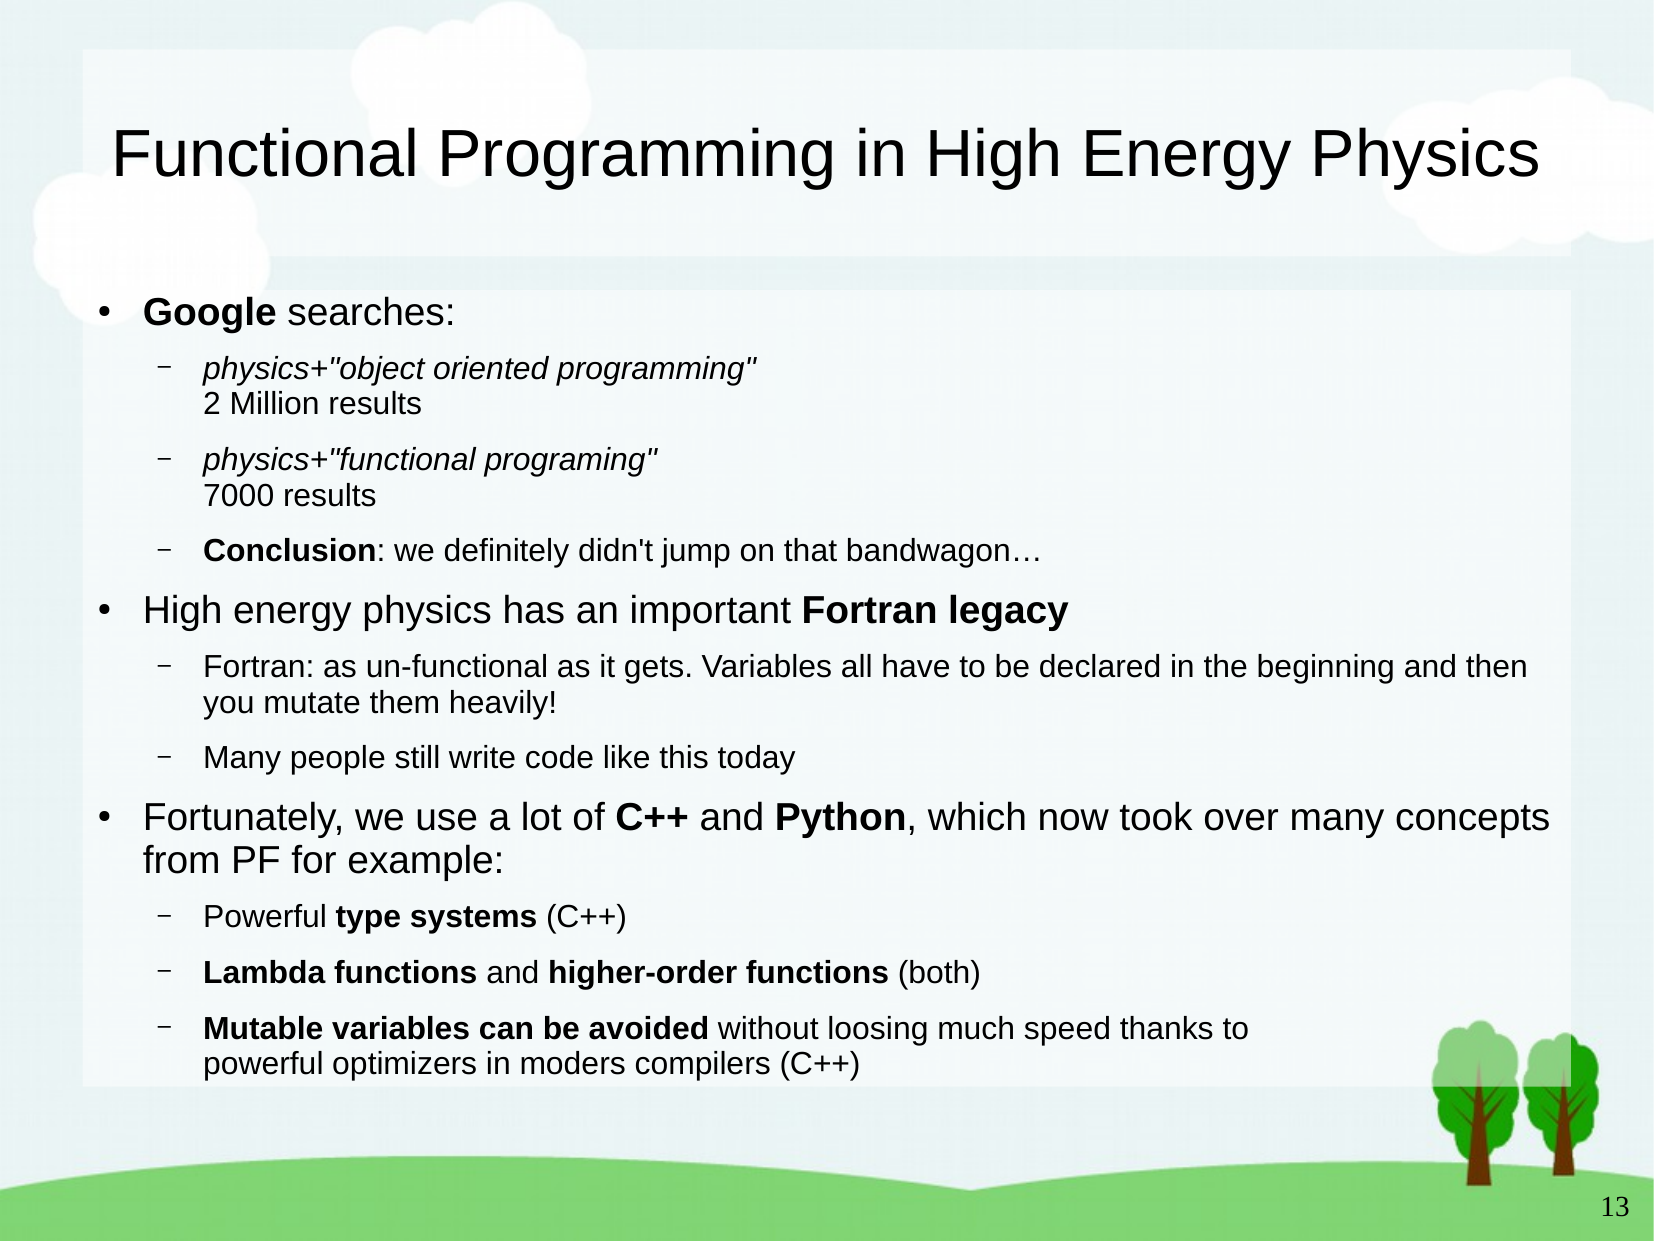

# Functional Programming in High Energy Physics
Google searches:
physics+"object oriented programming"
2 Million results
physics+"functional programing"
7000 results
Conclusion: we definitely didn't jump on that bandwagon…
High energy physics has an important Fortran legacy
Fortran: as un-functional as it gets. Variables all have to be declared in the beginning and then you mutate them heavily!
Many people still write code like this today
Fortunately, we use a lot of C++ and Python, which now took over many concepts from PF for example:
Powerful type systems (C++)
Lambda functions and higher-order functions (both)
Mutable variables can be avoided without loosing much speed thanks to
powerful optimizers in moders compilers (C++)
13